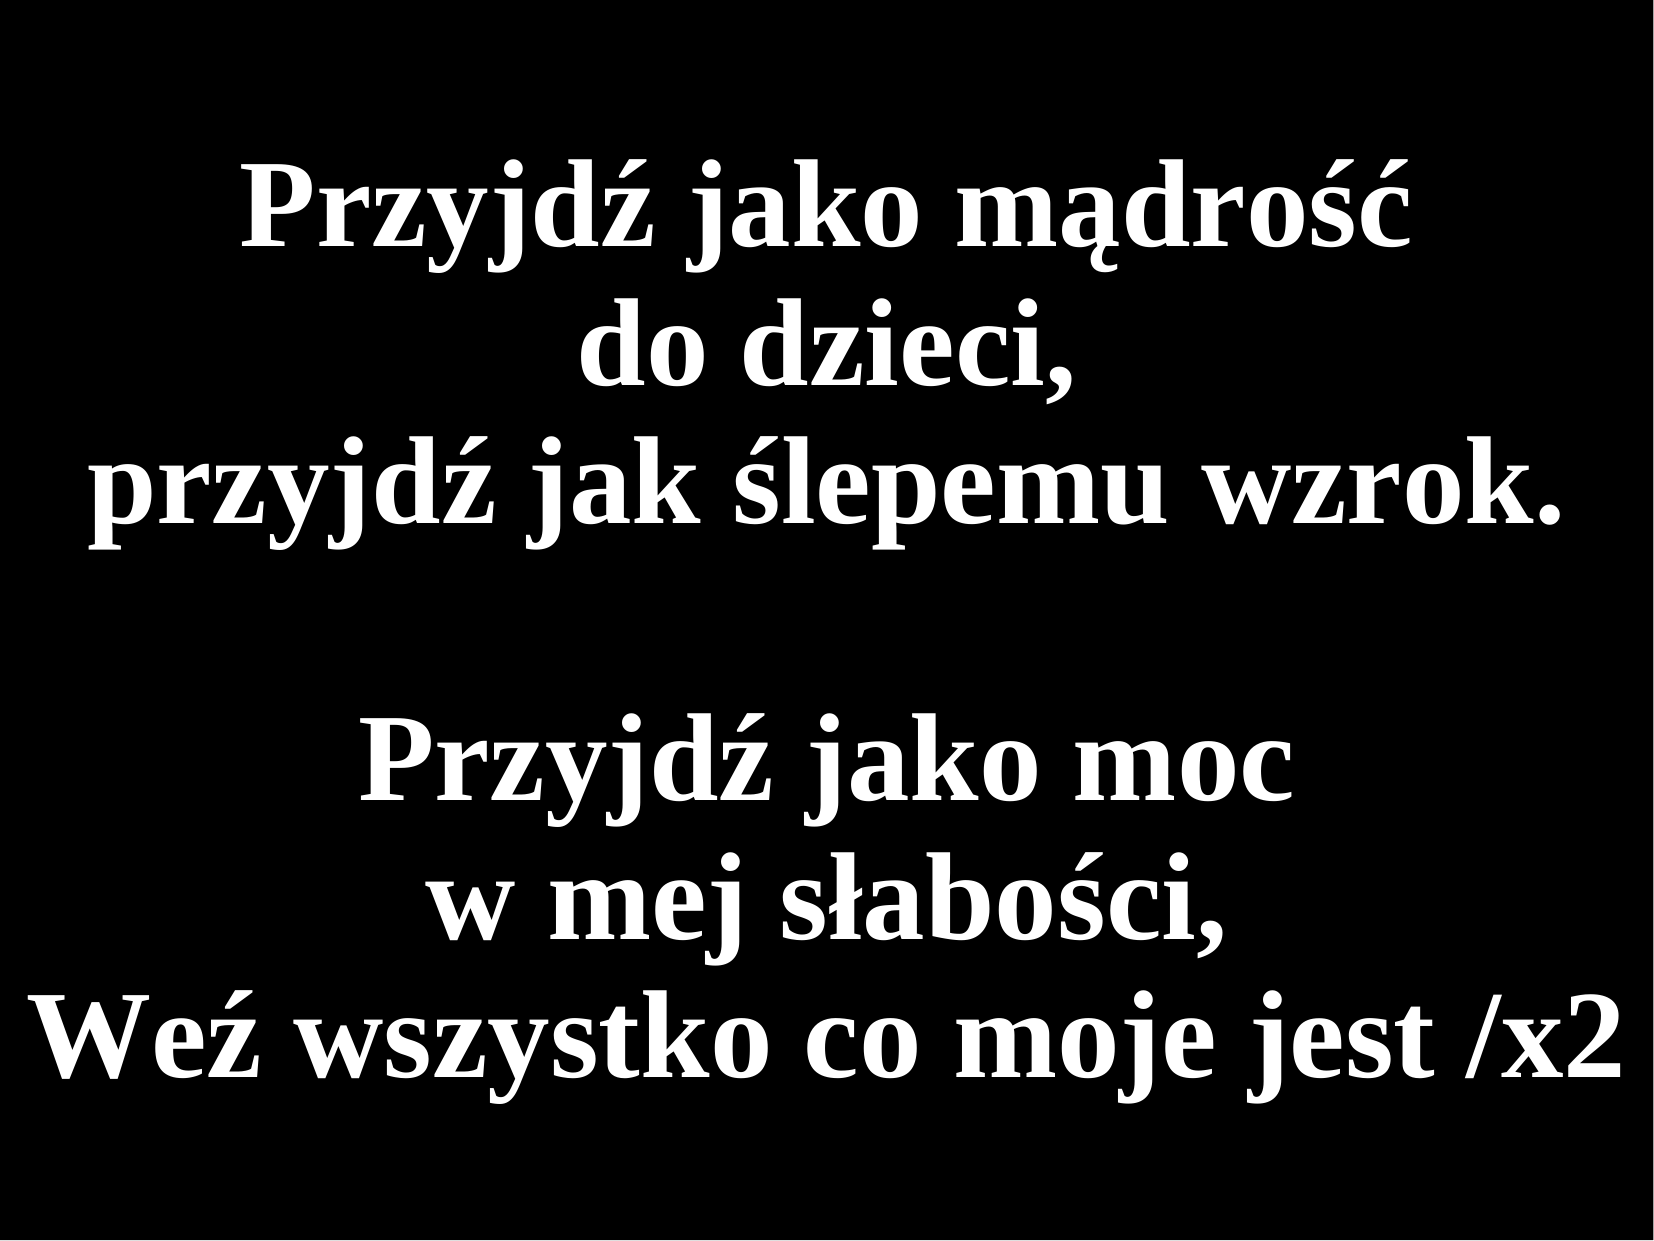

# Przyjdź jako mądrość do dzieci, przyjdź jak ślepemu wzrok. Przyjdź jako moc w mej słabości, Weź wszystko co moje jest /x2